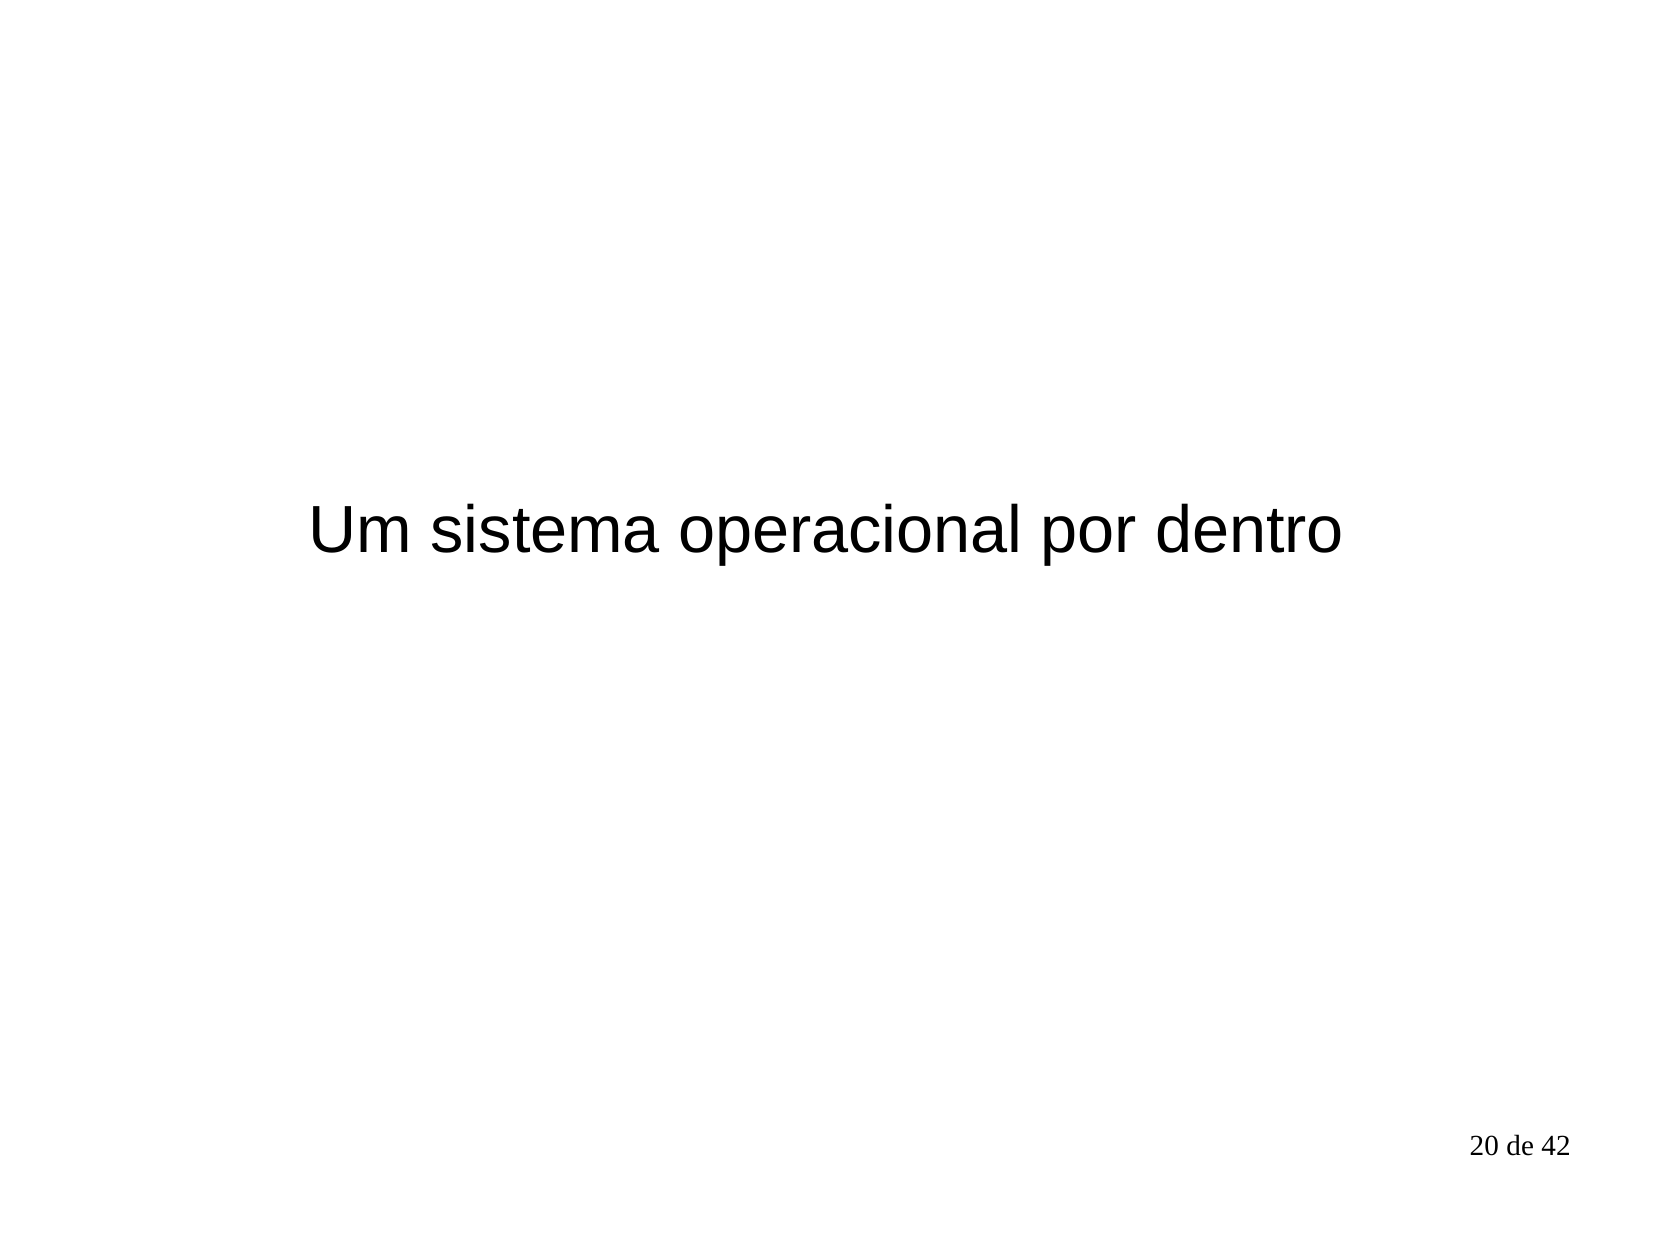

# Um sistema operacional por dentro
20